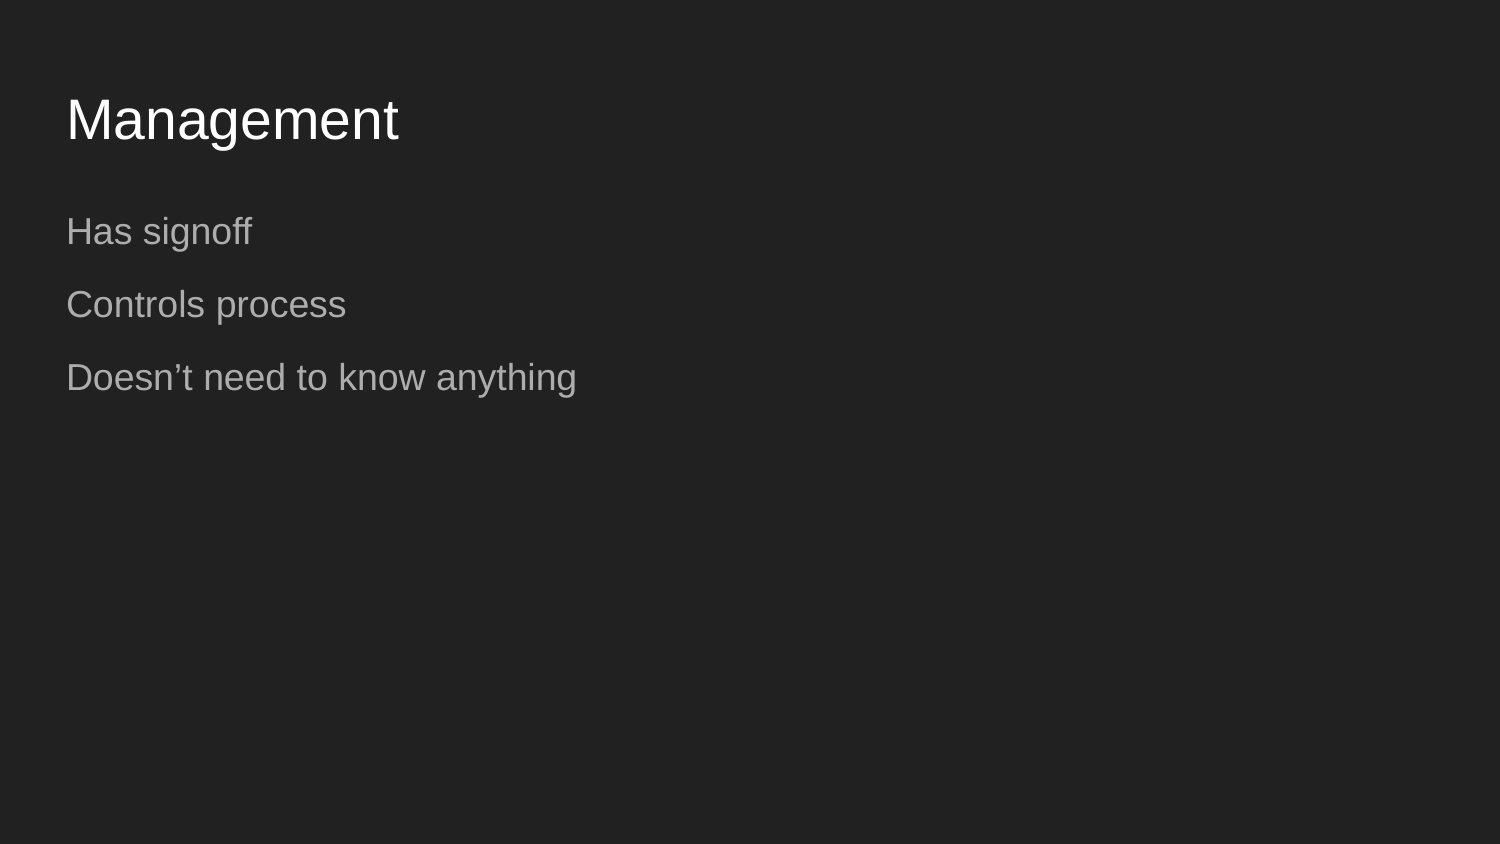

# Management
Has signoff
Controls process
Doesn’t need to know anything